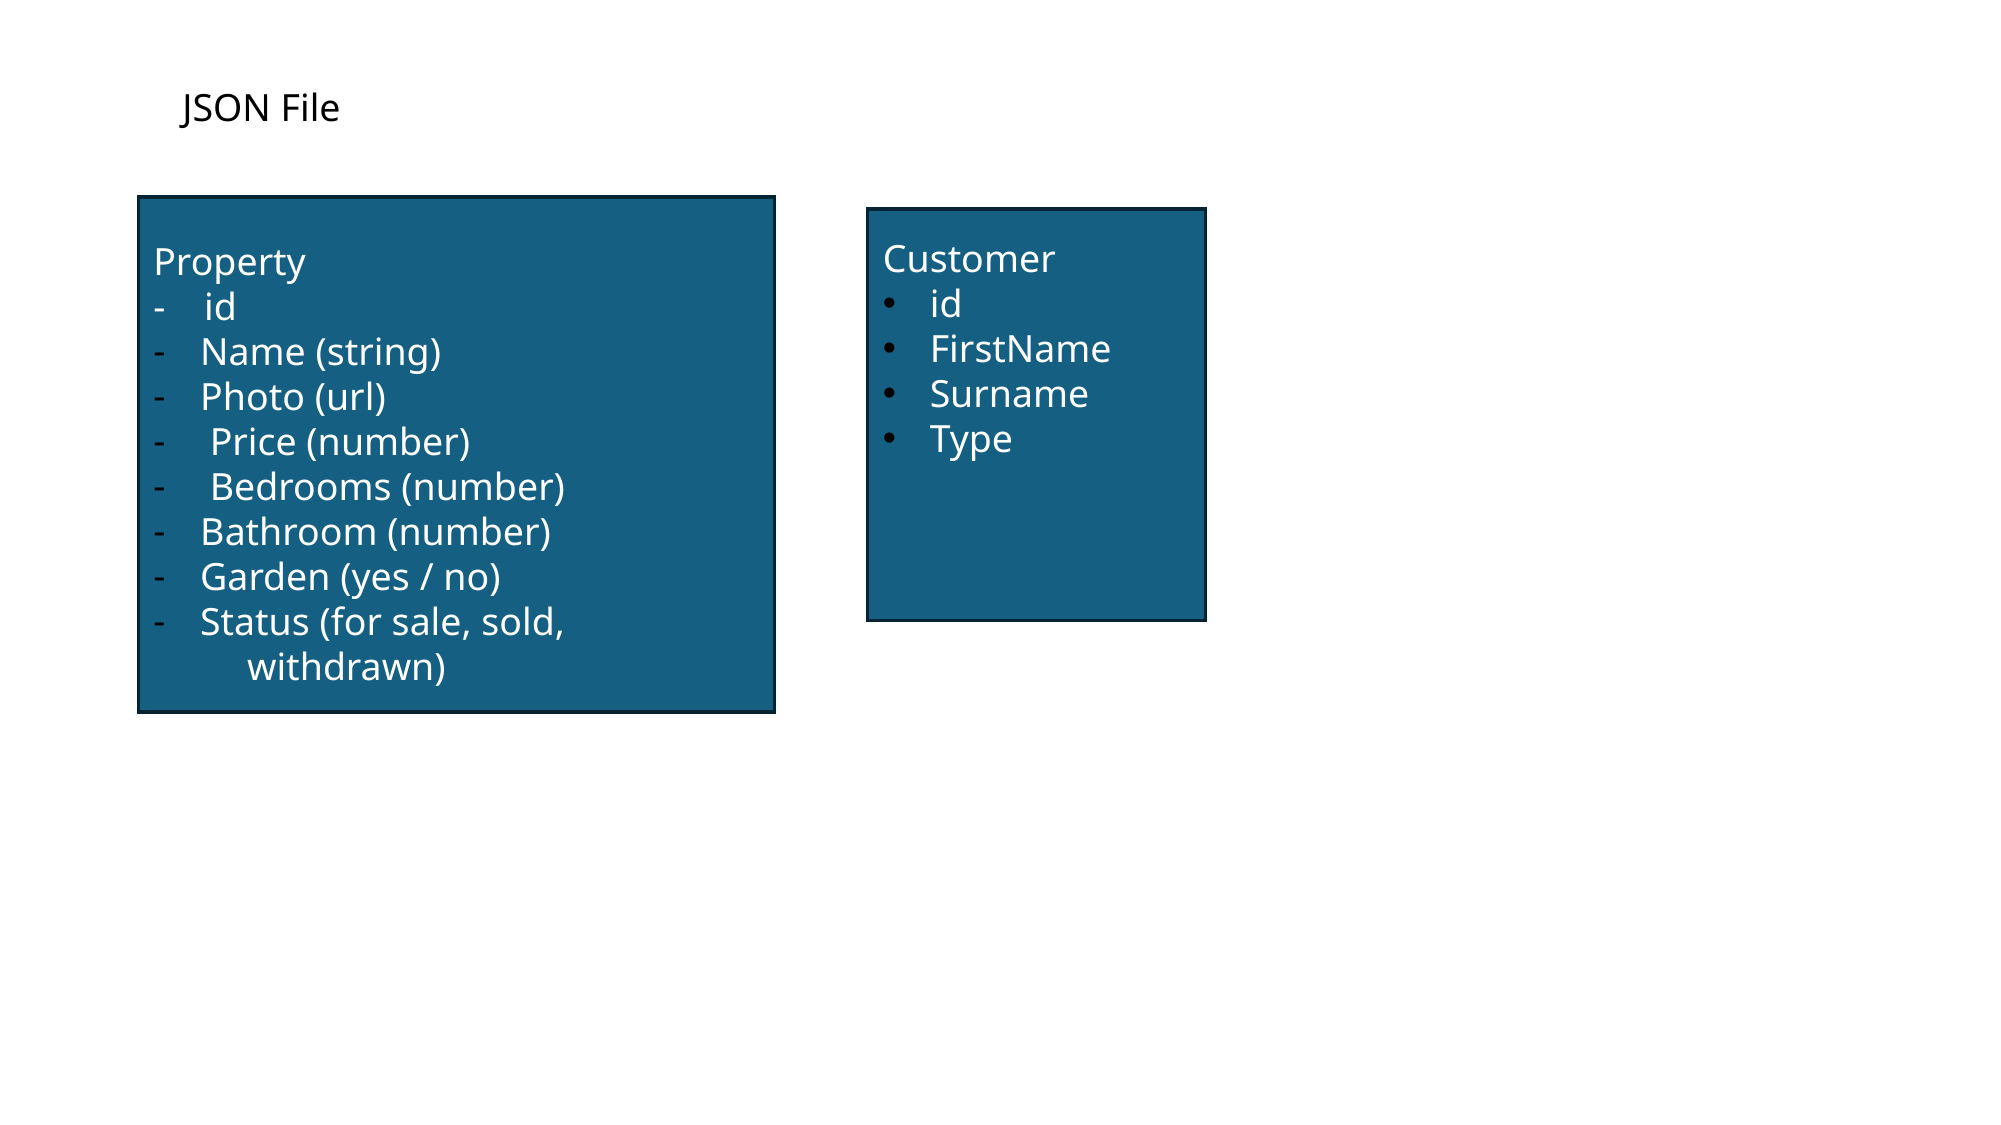

JSON File
Customer
id
FirstName
Surname
Type
Property
- id
Name (string)
Photo (url)
 Price (number)
 Bedrooms (number)
Bathroom (number)
Garden (yes / no)
Status (for sale, sold, withdrawn)